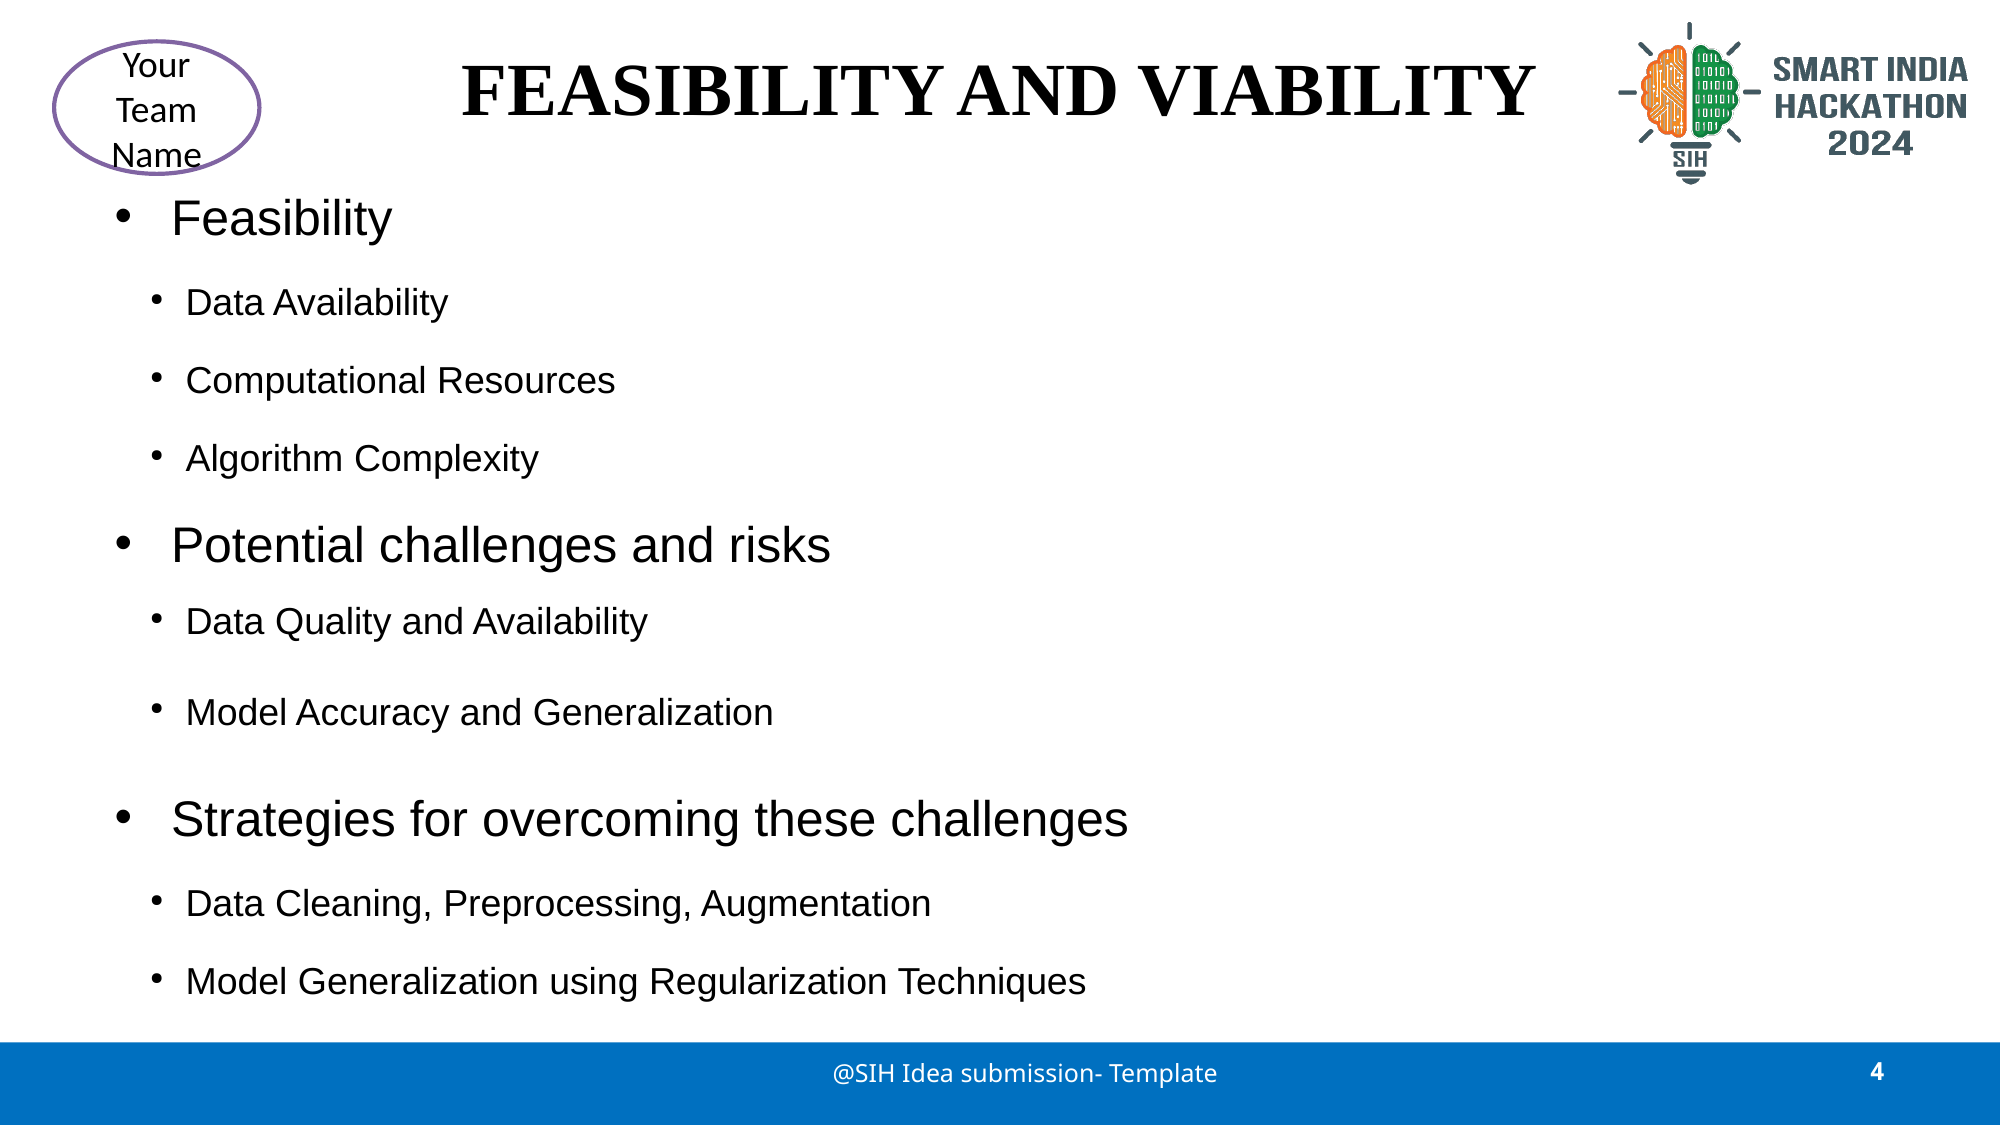

# FEASIBILITY AND VIABILITY
Your Team Name
Feasibility
Data Availability
Computational Resources
Algorithm Complexity
Potential challenges and risks
Data Quality and Availability
Model Accuracy and Generalization
Strategies for overcoming these challenges
Data Cleaning, Preprocessing, Augmentation
Model Generalization using Regularization Techniques
@SIH Idea submission- Template